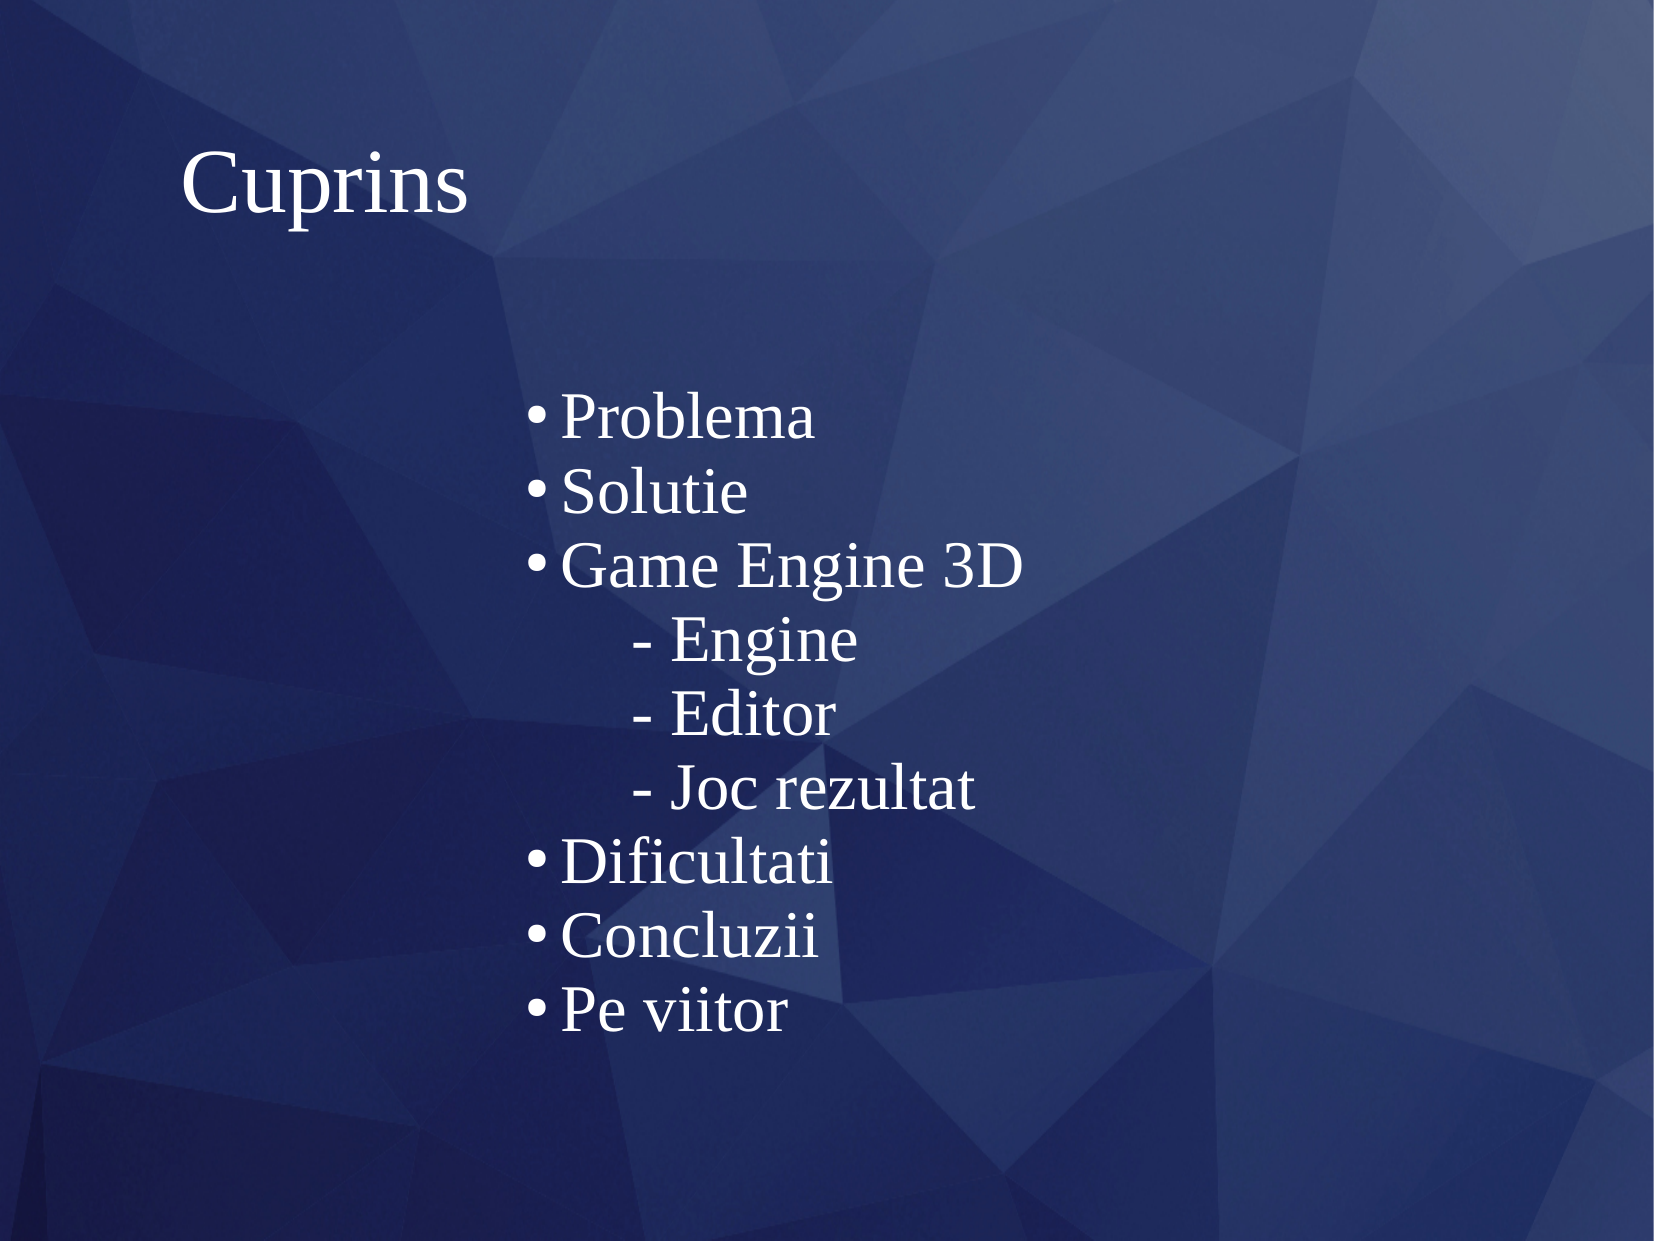

# Cuprins
Problema
Solutie
Game Engine 3D
- Engine
- Editor
- Joc rezultat
Dificultati
Concluzii
Pe viitor